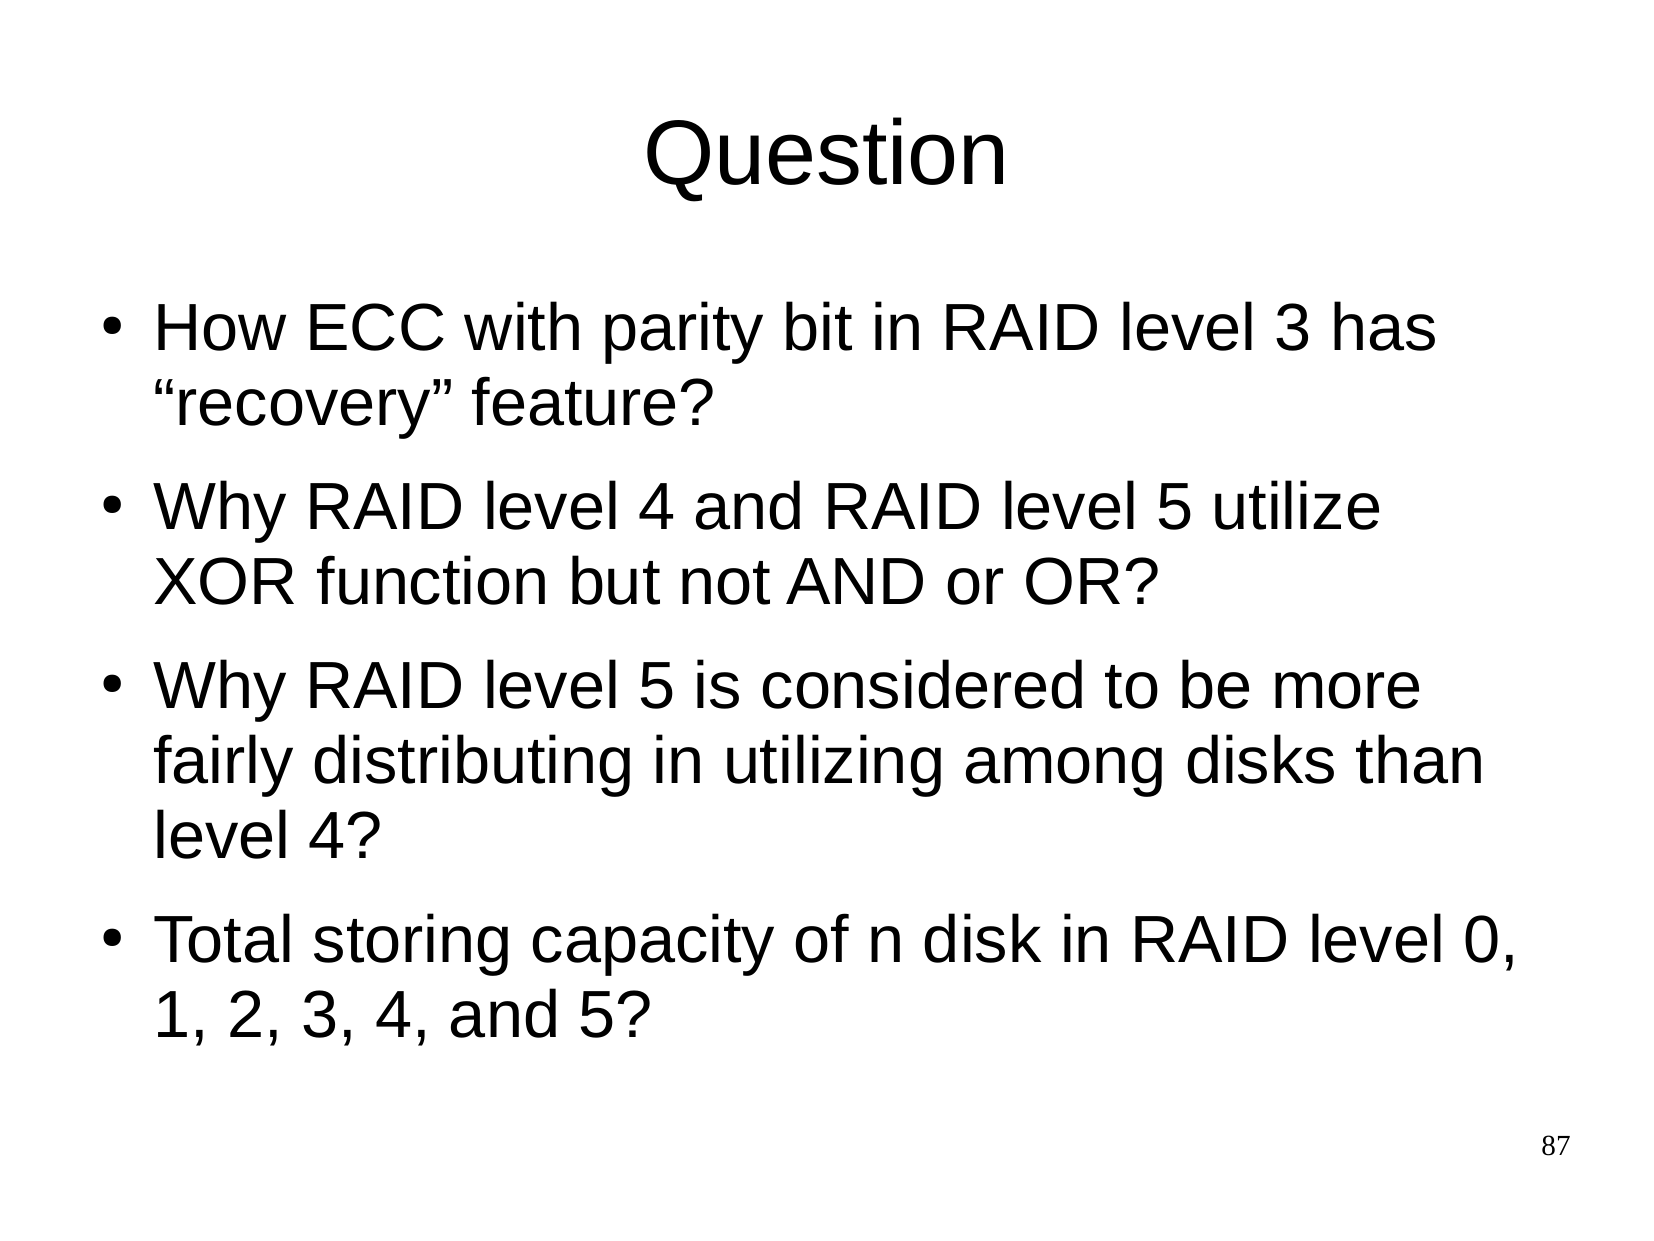

# Question
How ECC with parity bit in RAID level 3 has “recovery” feature?
Why RAID level 4 and RAID level 5 utilize XOR function but not AND or OR?
Why RAID level 5 is considered to be more fairly distributing in utilizing among disks than level 4?
Total storing capacity of n disk in RAID level 0, 1, 2, 3, 4, and 5?
87